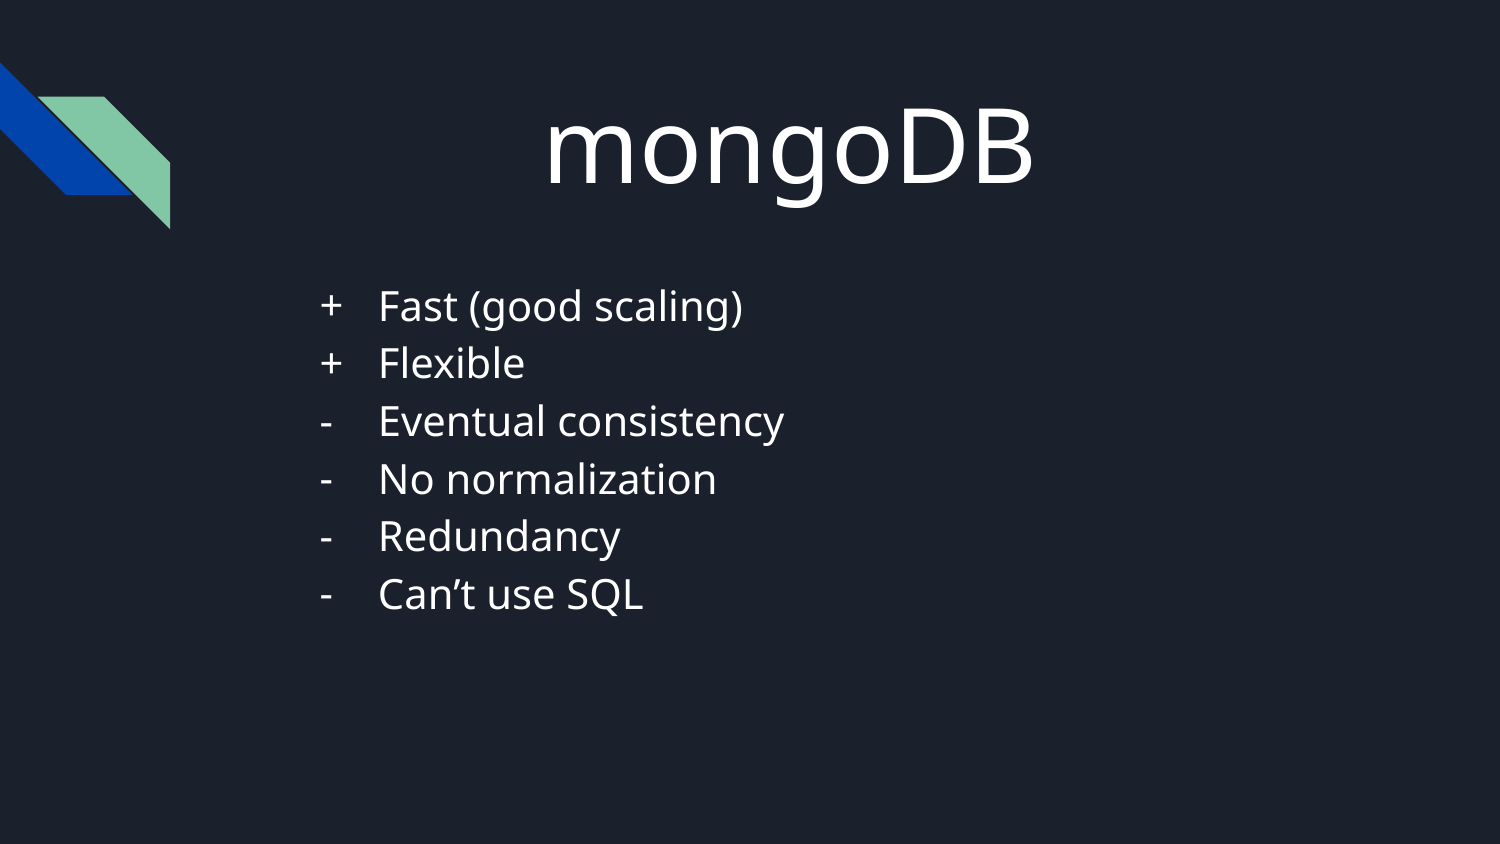

# mongoDB
Fast (good scaling)
Flexible
Eventual consistency
No normalization
Redundancy
Can’t use SQL